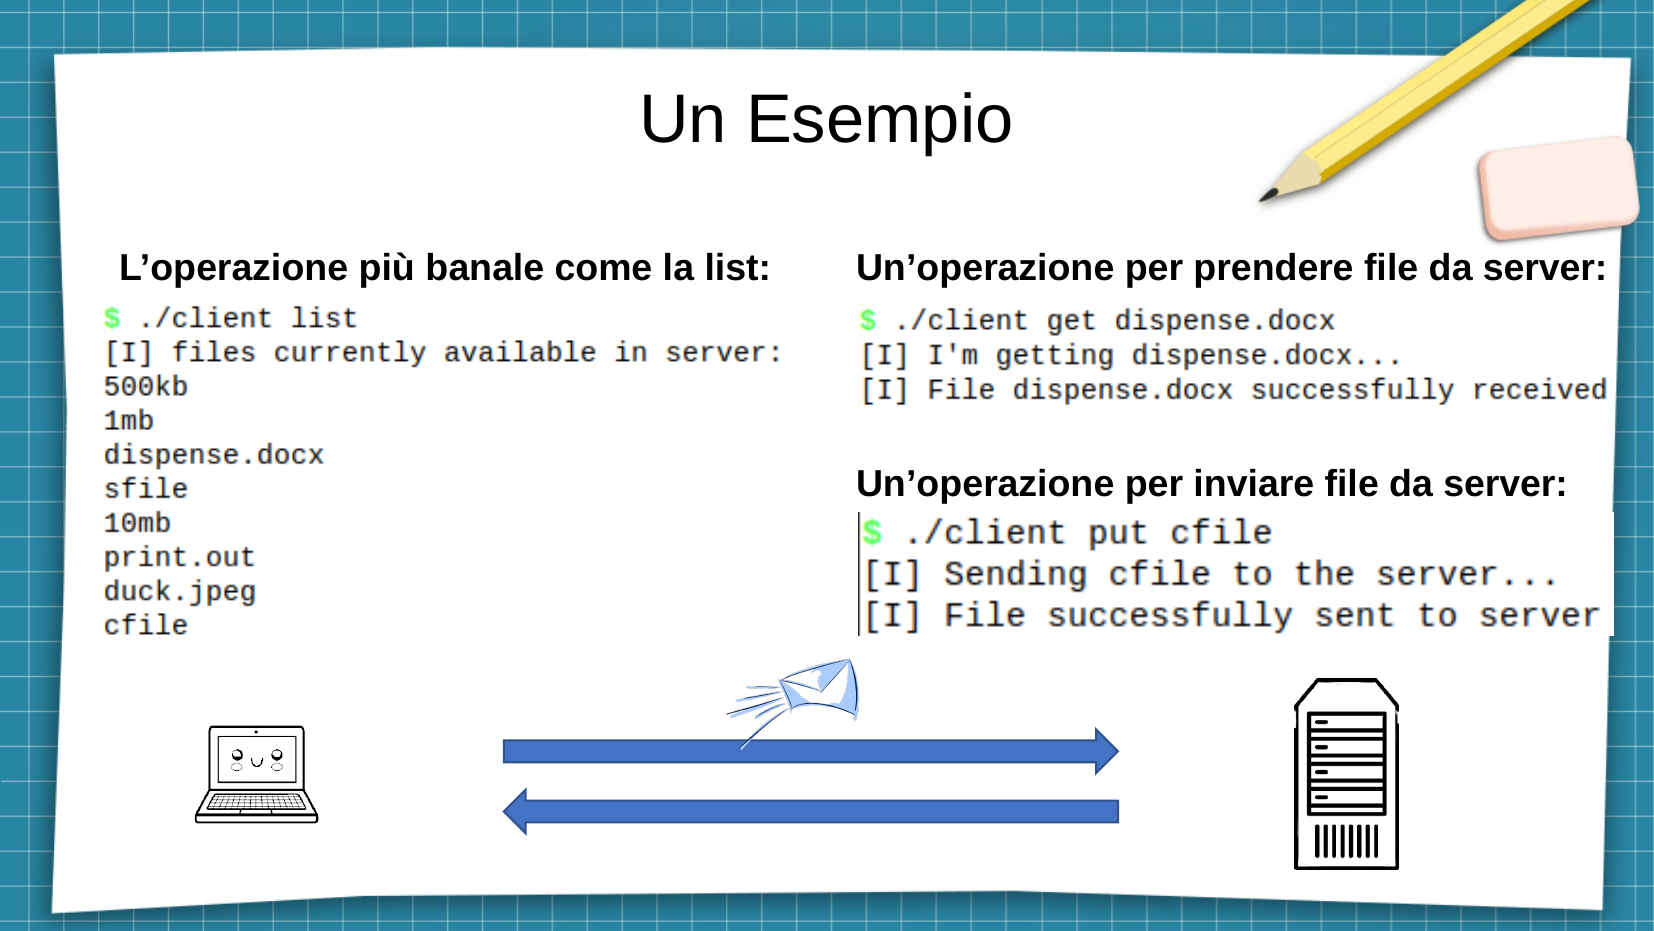

# Un Esempio
L’operazione più banale come la list:
Un’operazione per prendere file da server:
Un’operazione per inviare file da server: